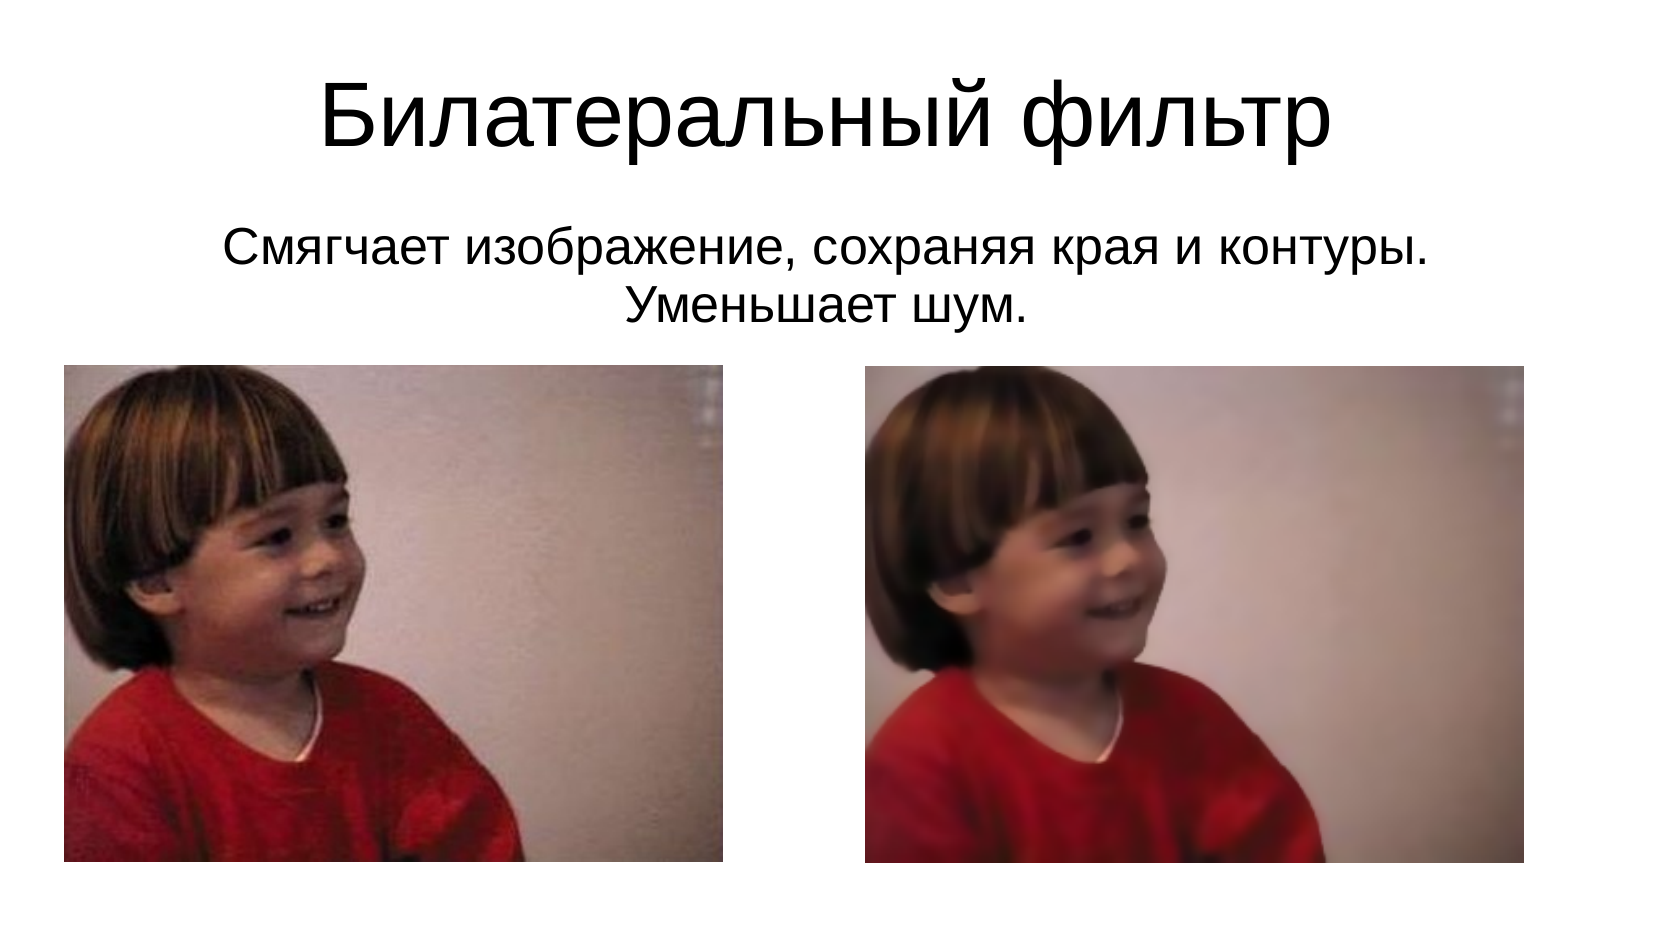

# Билатеральный фильтр
Смягчает изображение, сохраняя края и контуры. Уменьшает шум.